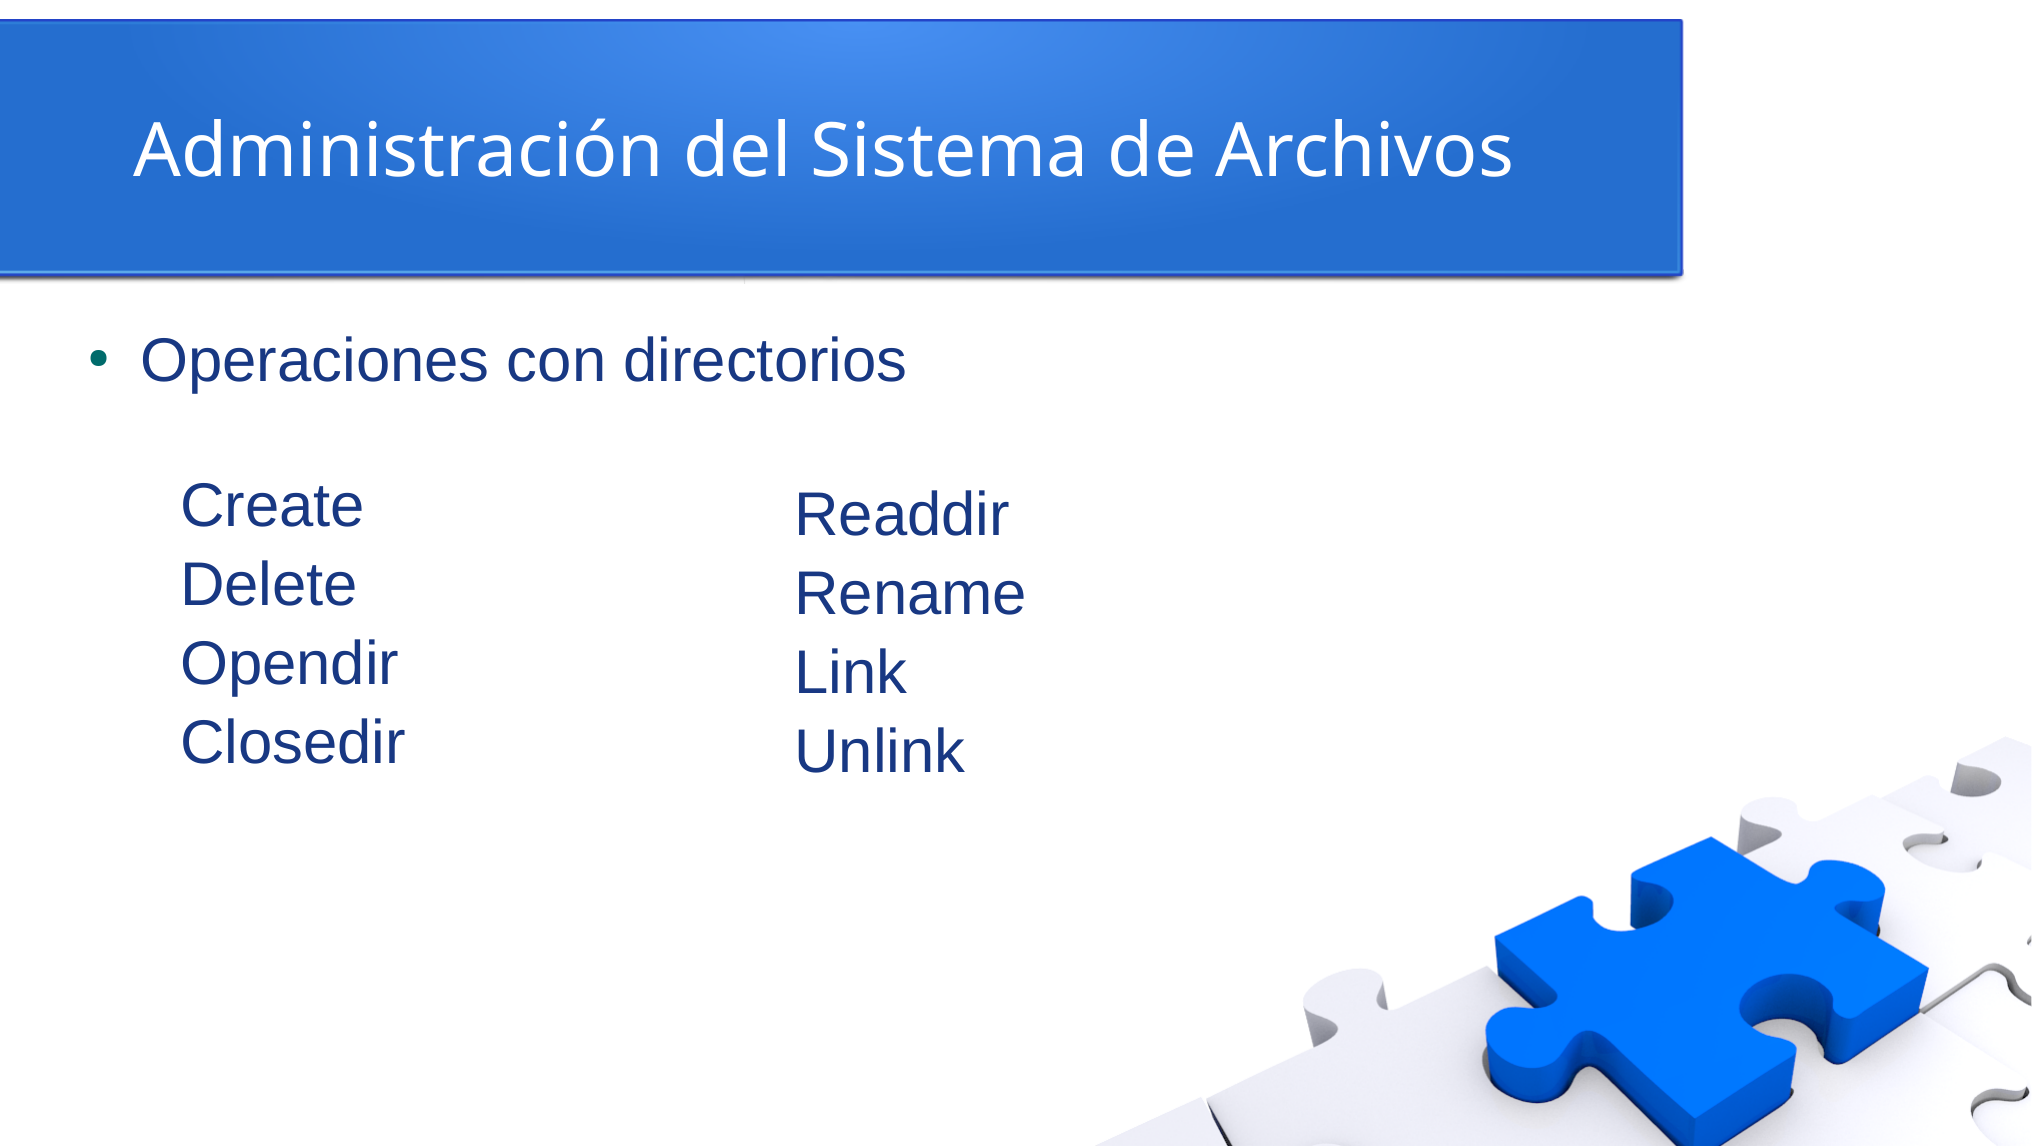

# Administración del Sistema de Archivos
Operaciones con directorios
Create
Delete
Opendir
Closedir
Readdir
Rename
Link
Unlink